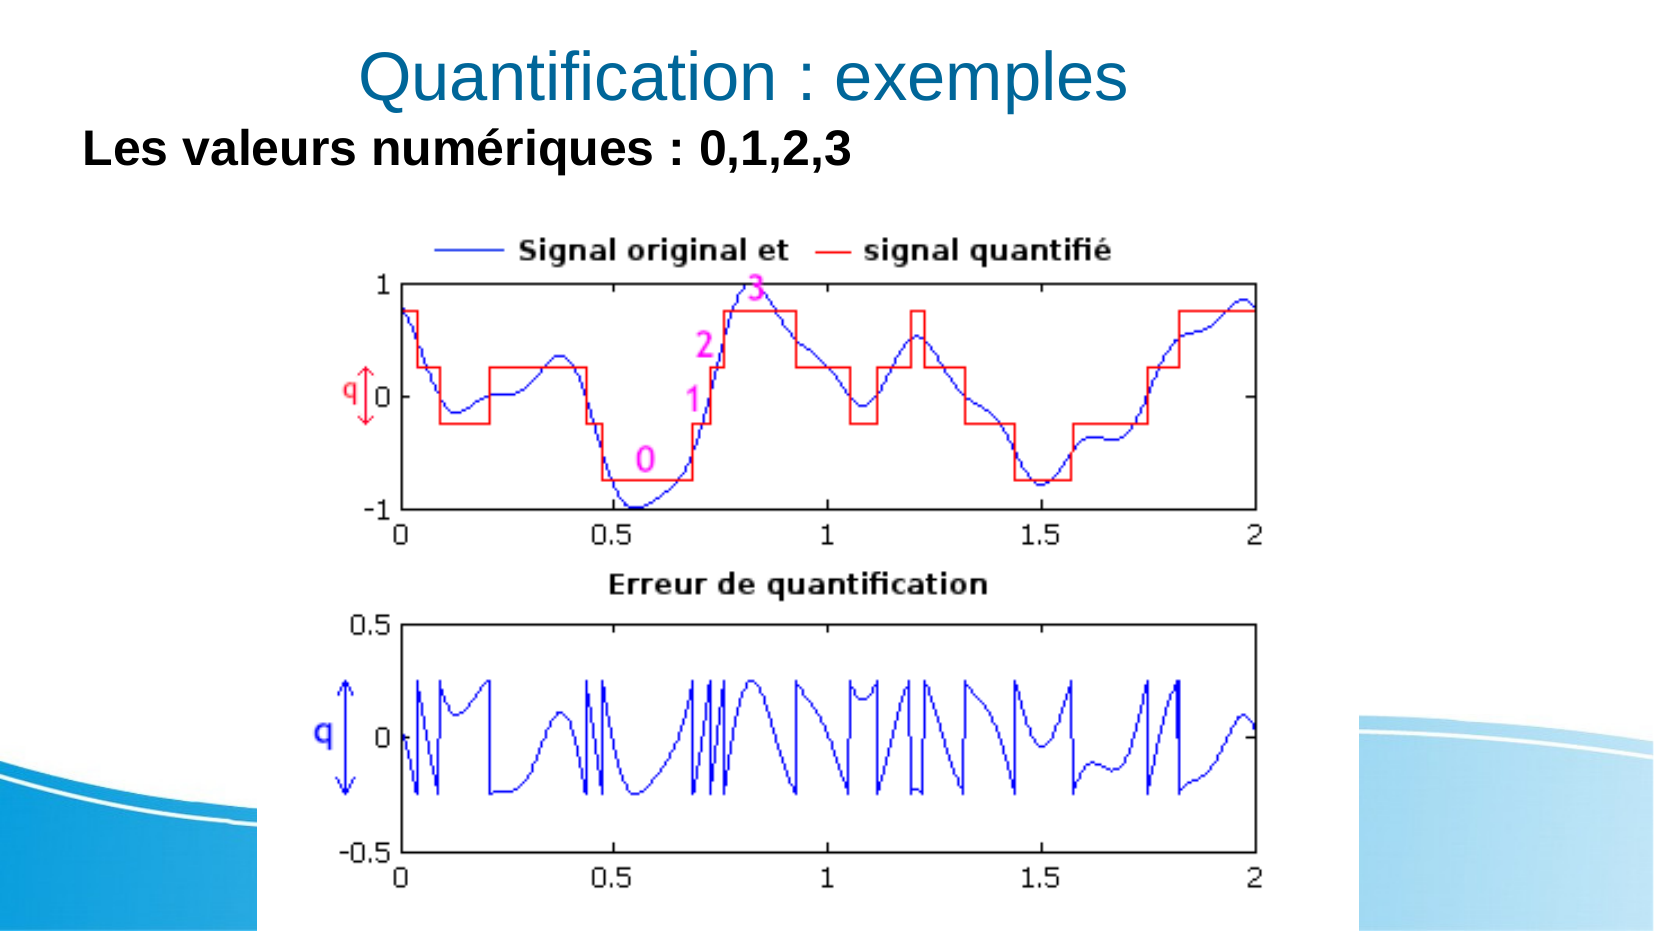

# Quantification : exemples
Les valeurs numériques : 0,1,2,3